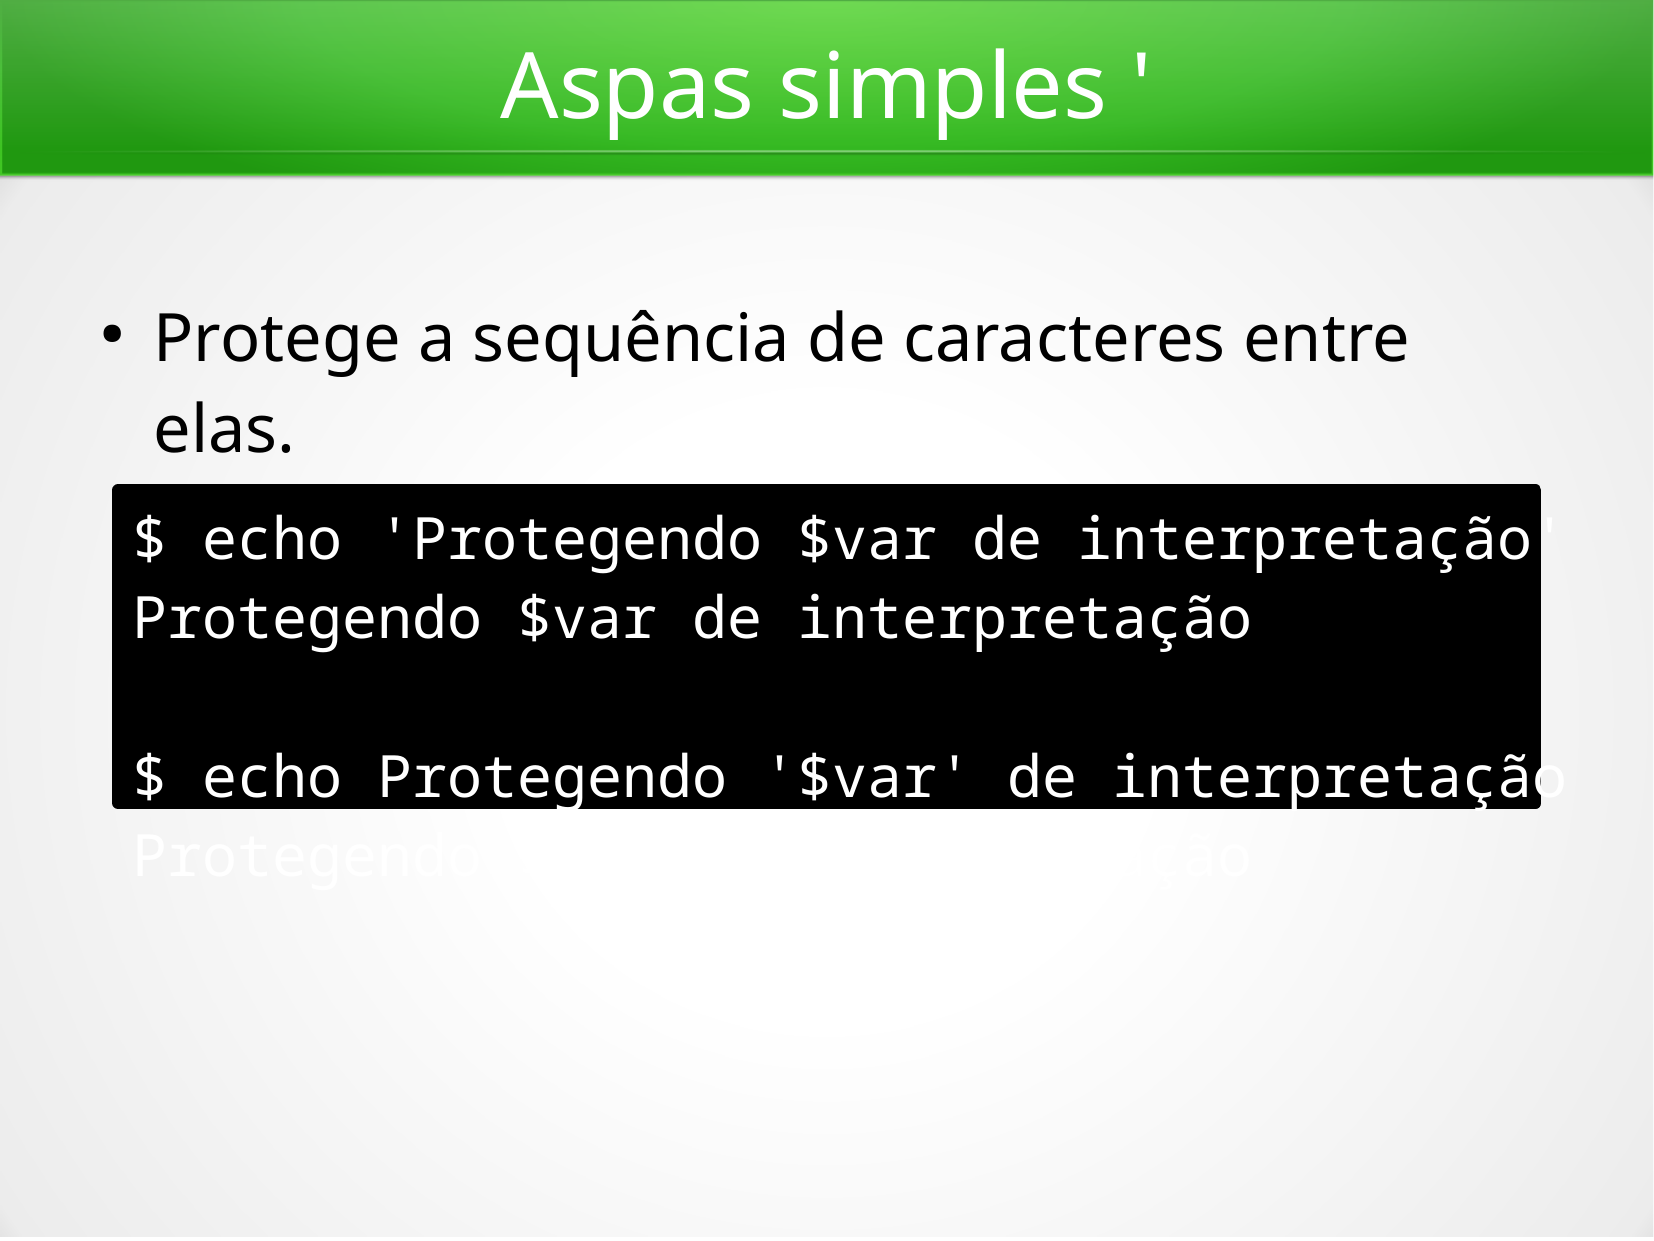

# Aspas simples '
Protege a sequência de caracteres entre elas.
$ echo 'Protegendo $var de interpretação'
Protegendo $var de interpretação
$ echo Protegendo '$var' de interpretação
Protegendo $var de interpretação